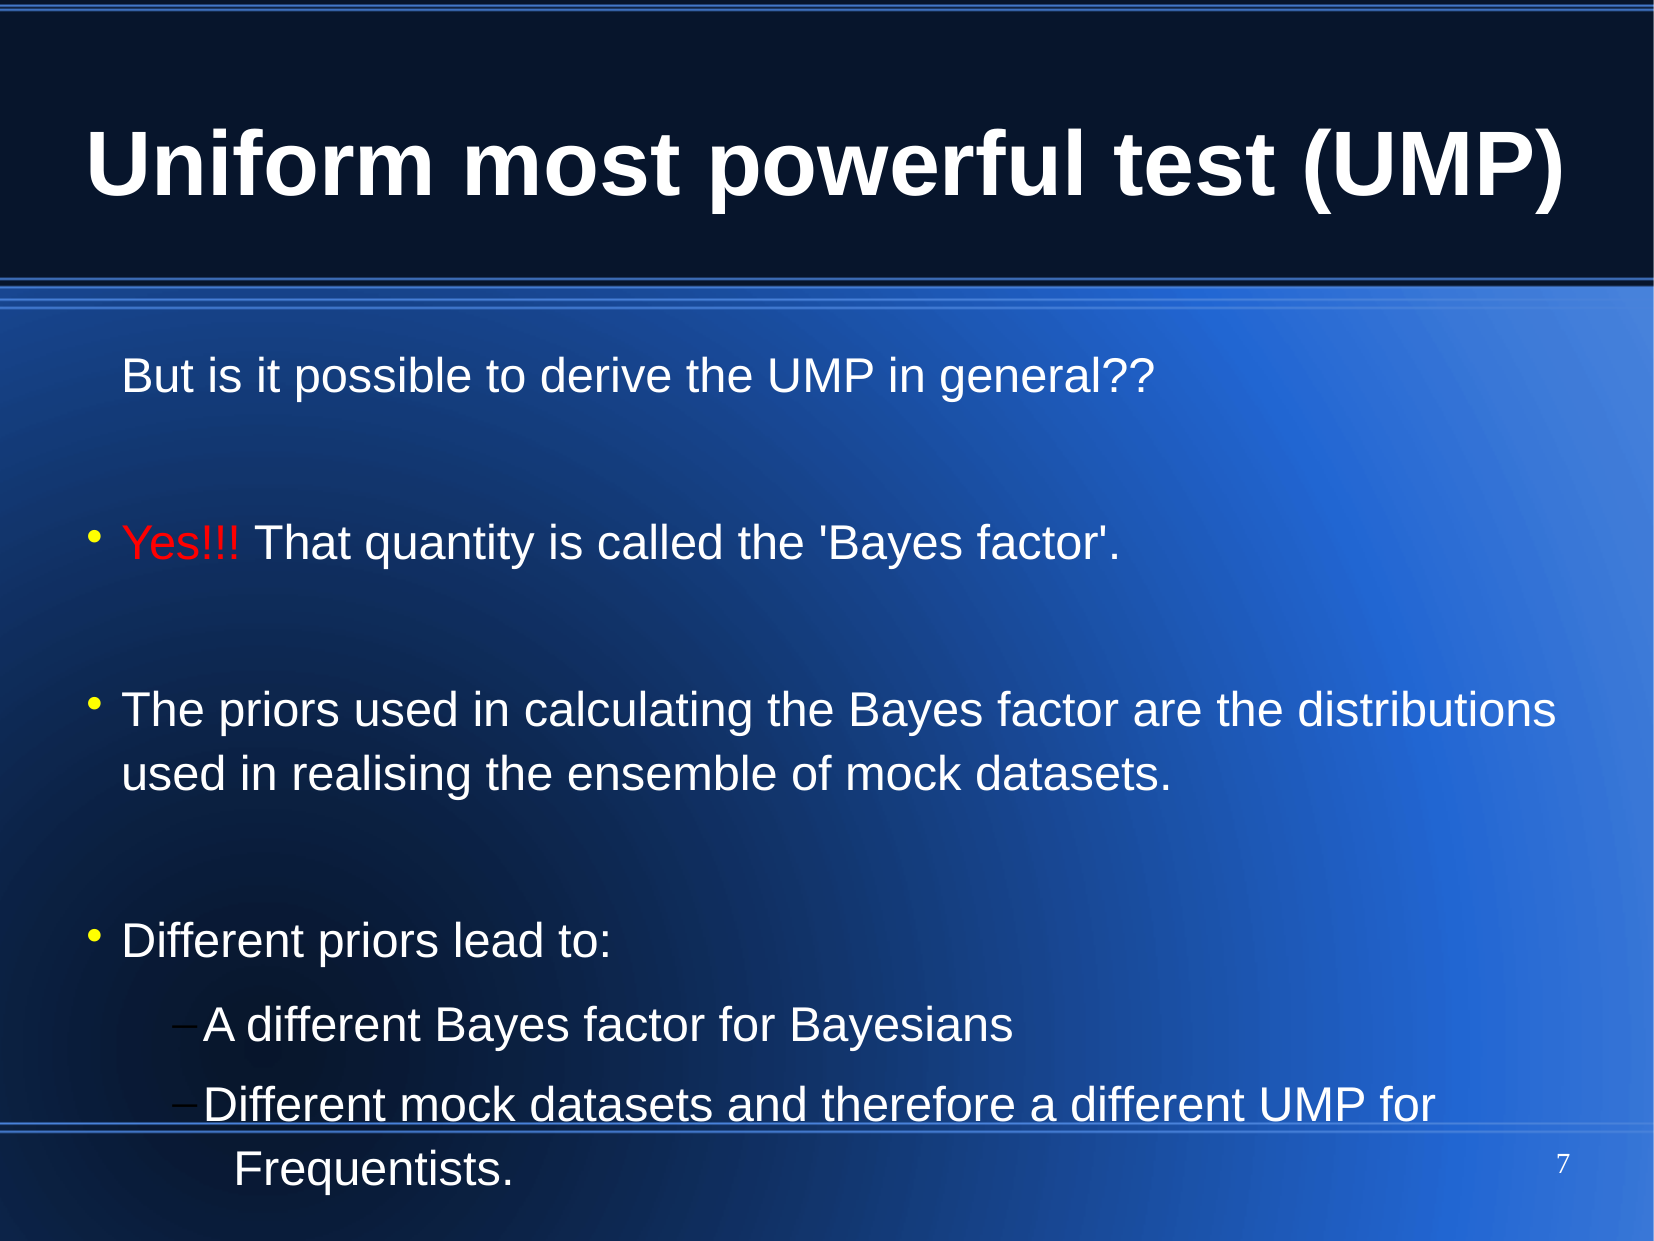

# Uniform most powerful test (UMP)
But is it possible to derive the UMP in general??
Yes!!! That quantity is called the 'Bayes factor'.
The priors used in calculating the Bayes factor are the distributions used in realising the ensemble of mock datasets.
Different priors lead to:
A different Bayes factor for Bayesians
Different mock datasets and therefore a different UMP for Frequentists.
7